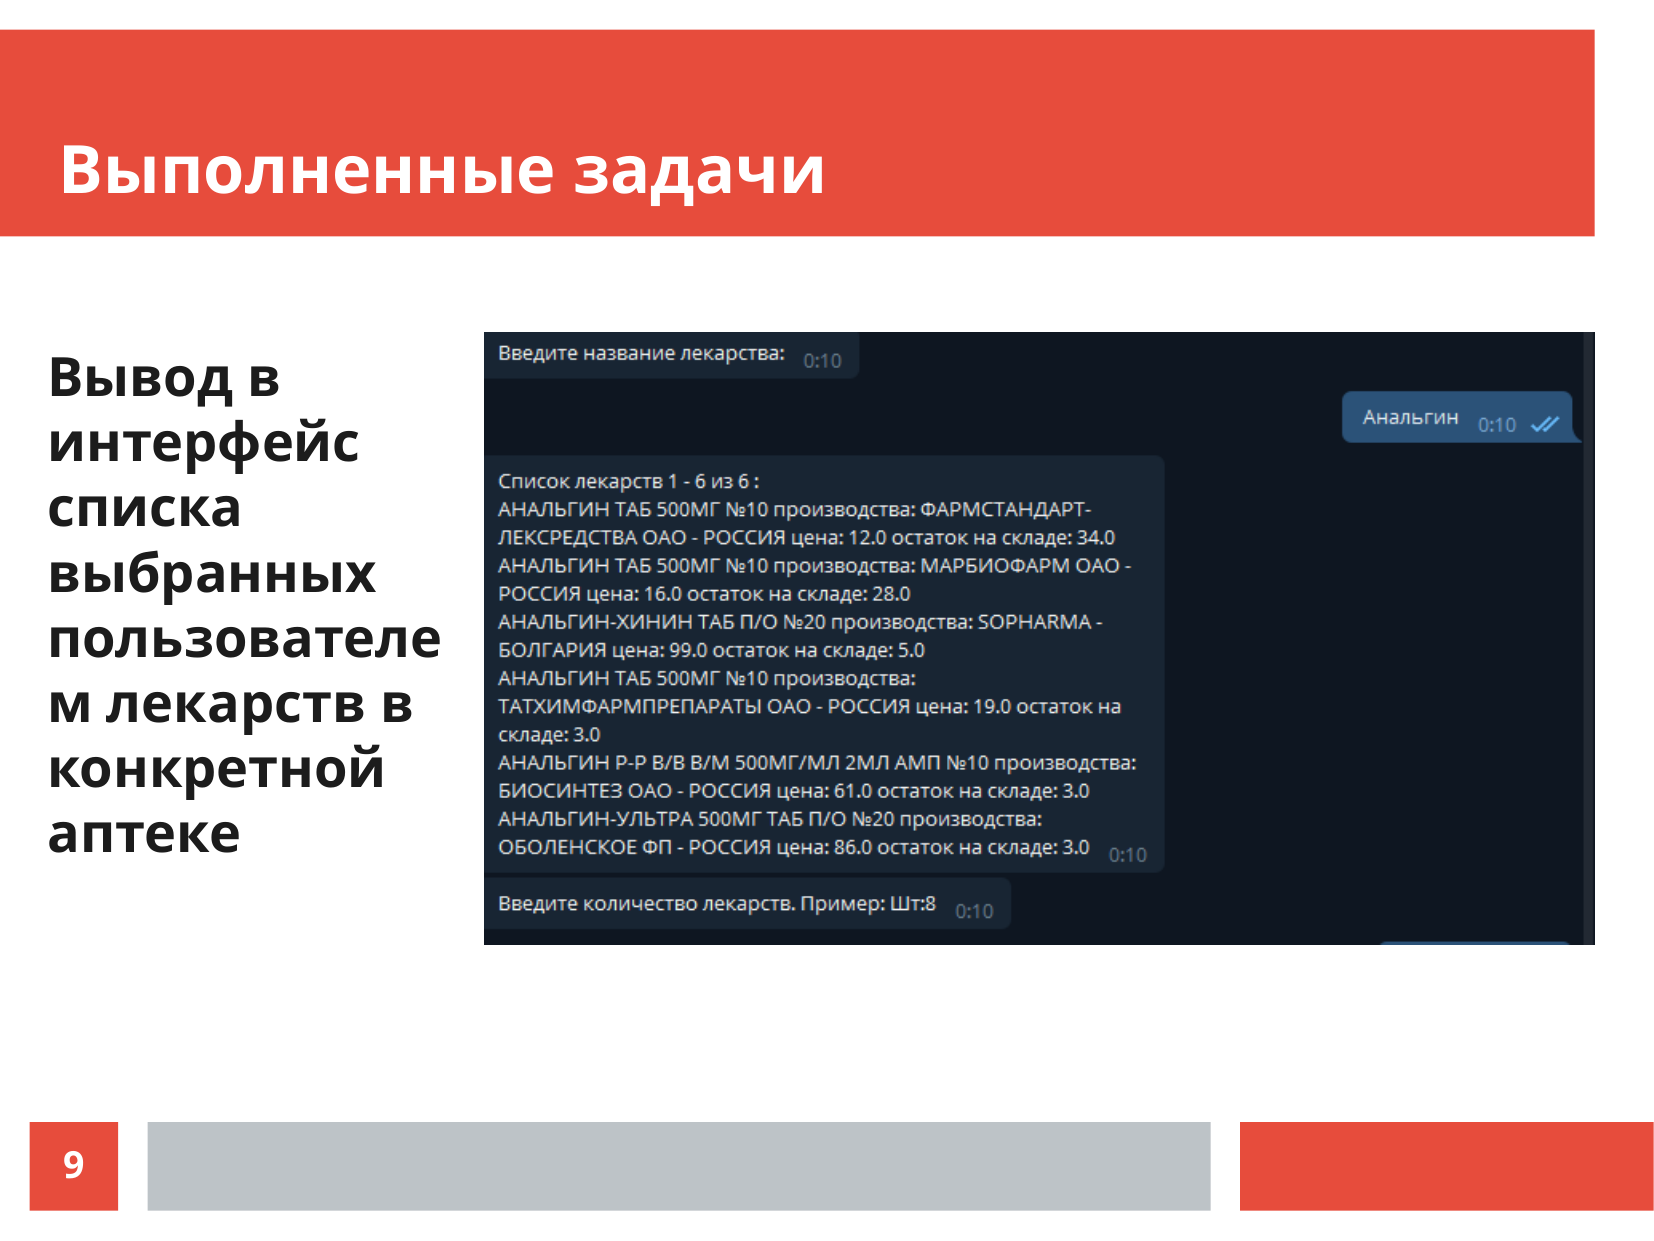

# Выполненные задачи
Вывод в интерфейс списка выбранных пользователем лекарств в конкретной аптеке